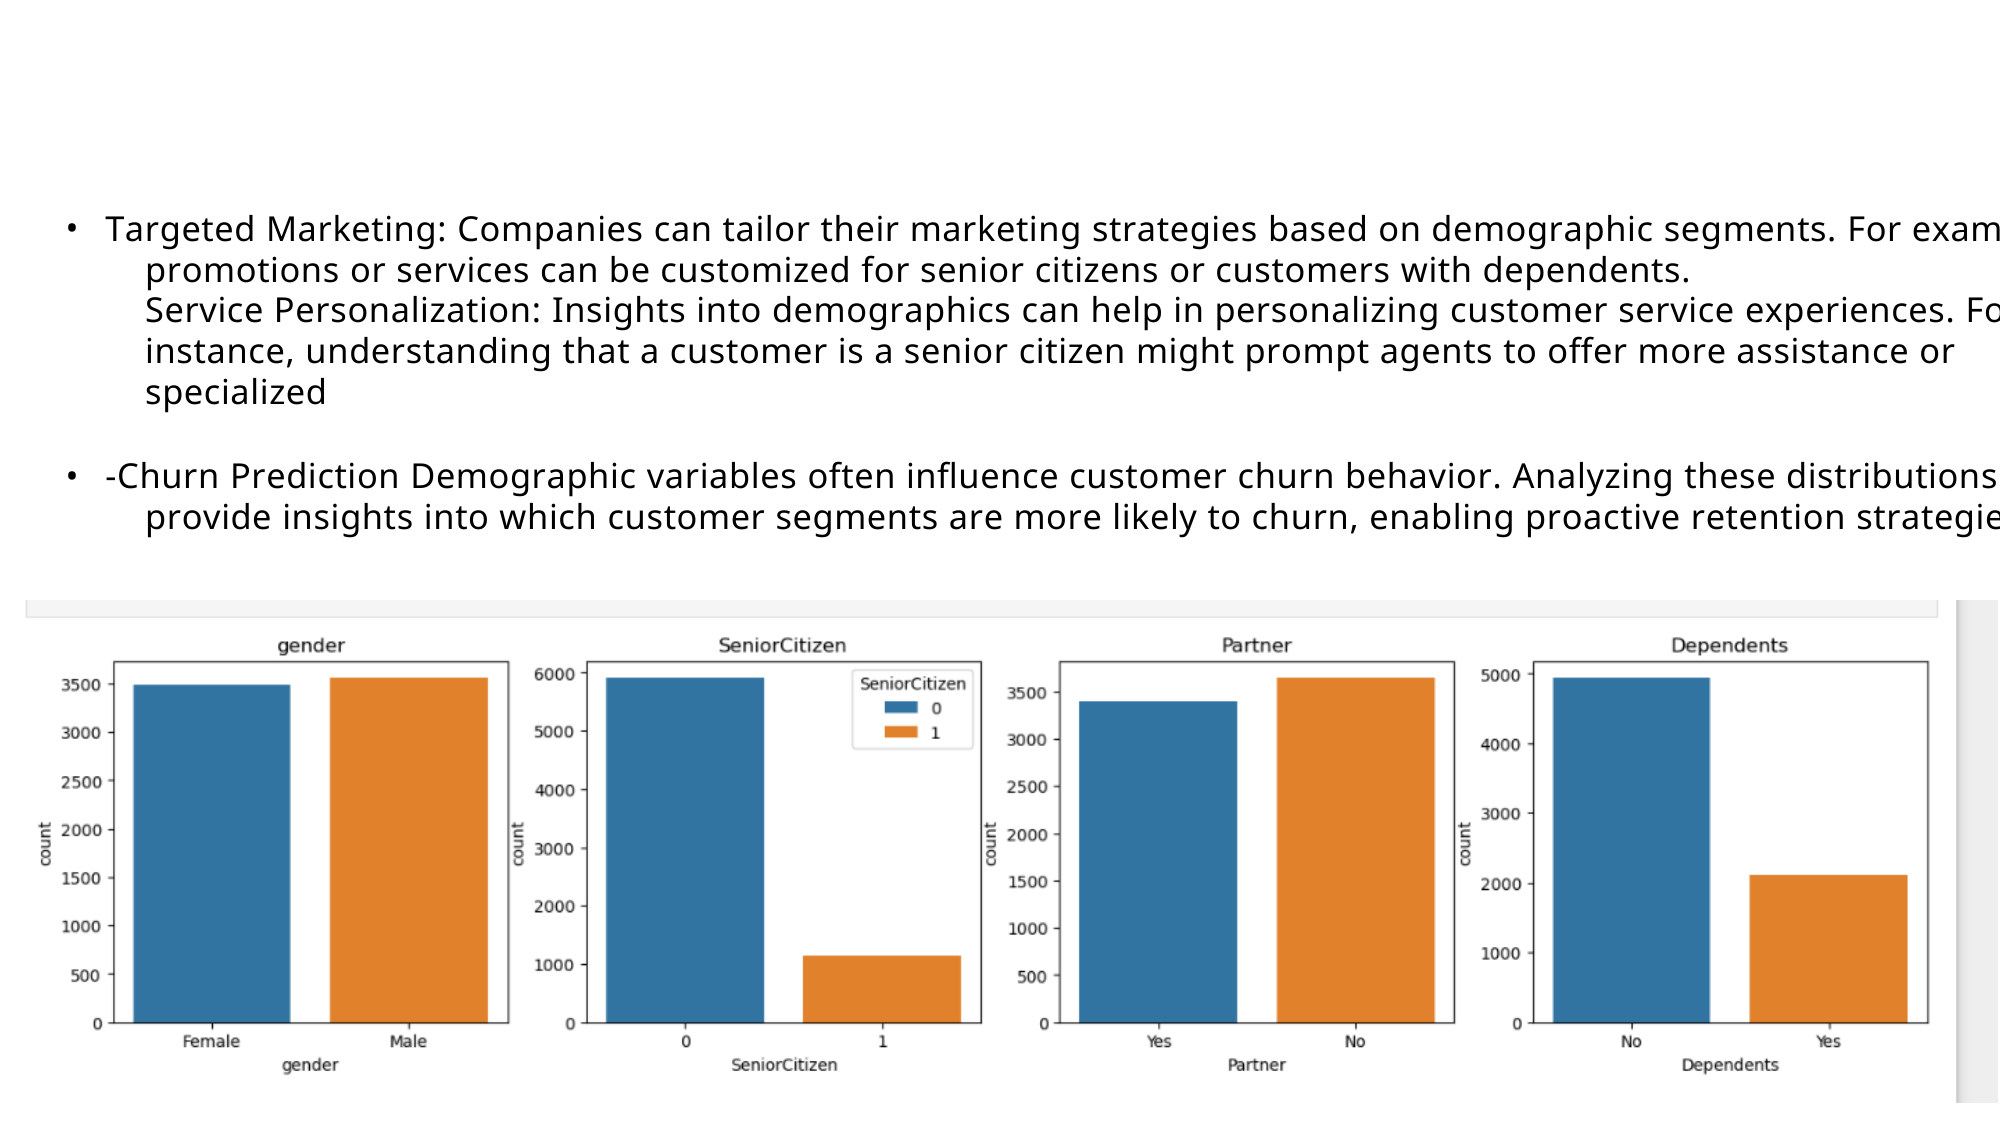

The importance of demographical Analysis
Targeted Marketing: Companies can tailor their marketing strategies based on demographic segments. For example, promotions or services can be customized for senior citizens or customers with dependents. 
Service Personalization: Insights into demographics can help in personalizing customer service experiences. For instance, understanding that a customer is a senior citizen might prompt agents to offer more assistance or specialized
-Churn Prediction Demographic variables often influence customer churn behavior. Analyzing these distributions can provide insights into which customer segments are more likely to churn, enabling proactive retention strategies.